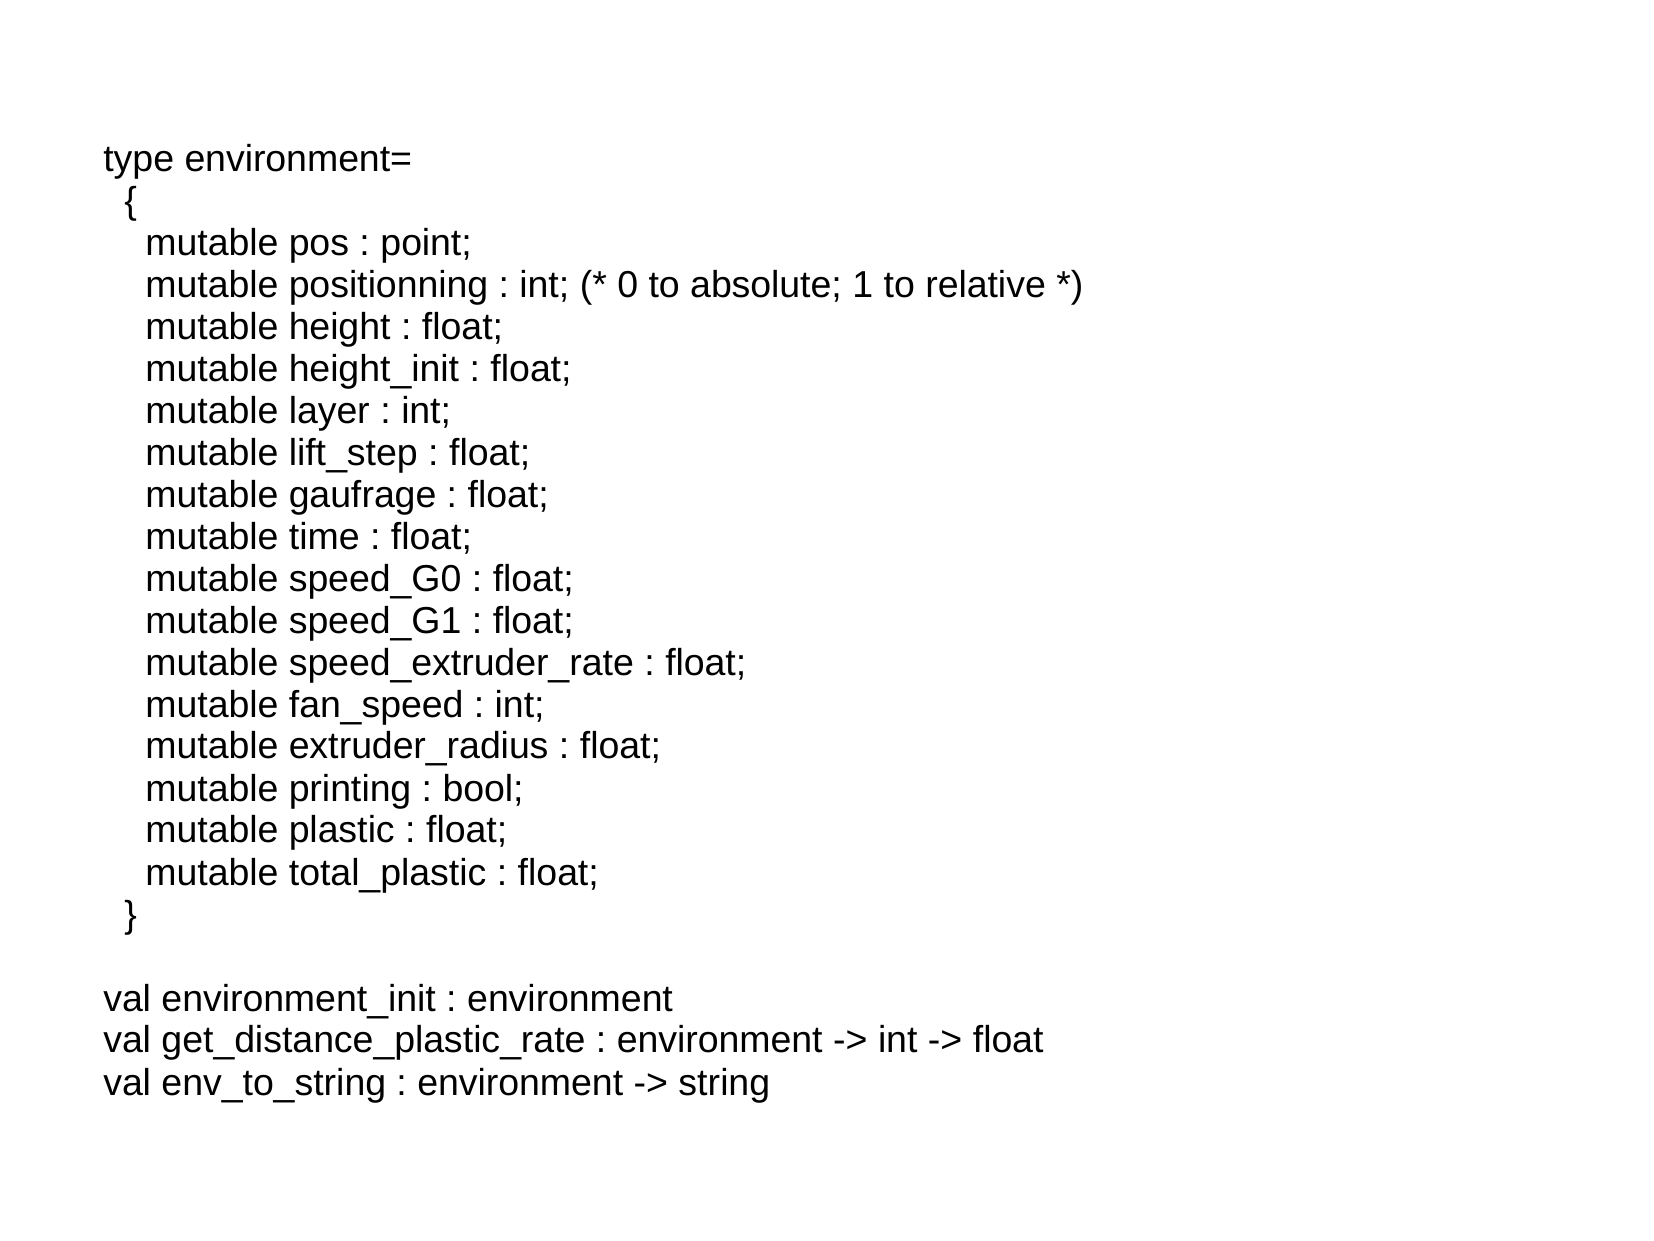

type environment=
 {
 mutable pos : point;
 mutable positionning : int; (* 0 to absolute; 1 to relative *)
 mutable height : float;
 mutable height_init : float;
 mutable layer : int;
 mutable lift_step : float;
 mutable gaufrage : float;
 mutable time : float;
 mutable speed_G0 : float;
 mutable speed_G1 : float;
 mutable speed_extruder_rate : float;
 mutable fan_speed : int;
 mutable extruder_radius : float;
 mutable printing : bool;
 mutable plastic : float;
 mutable total_plastic : float;
 }
val environment_init : environment
val get_distance_plastic_rate : environment -> int -> float
val env_to_string : environment -> string